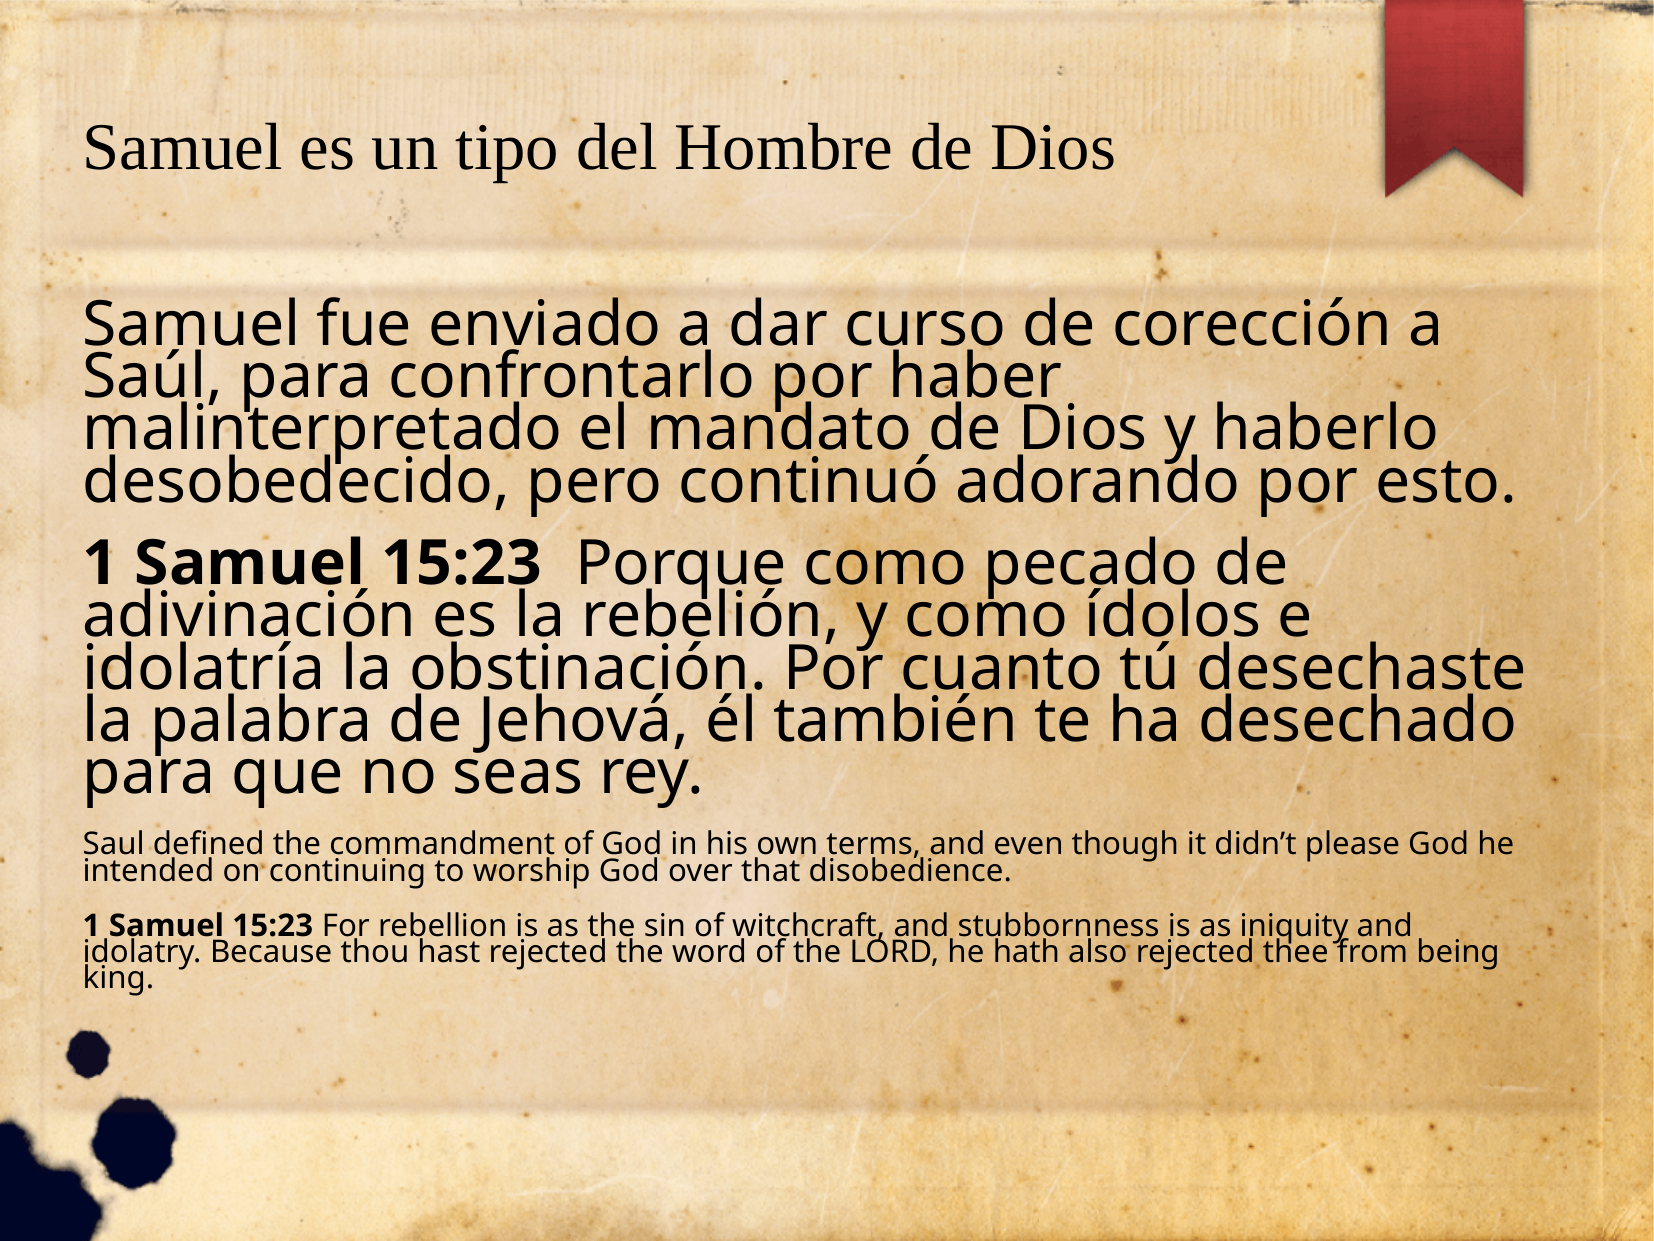

# Samuel es un tipo del Hombre de Dios
Samuel fue enviado a dar curso de corección a Saúl, para confrontarlo por haber malinterpretado el mandato de Dios y haberlo desobedecido, pero continuó adorando por esto.
1 Samuel 15:23  Porque como pecado de adivinación es la rebelión, y como ídolos e idolatría la obstinación. Por cuanto tú desechaste la palabra de Jehová, él también te ha desechado para que no seas rey.
Saul defined the commandment of God in his own terms, and even though it didn’t please God he intended on continuing to worship God over that disobedience.
1 Samuel 15:23 For rebellion is as the sin of witchcraft, and stubbornness is as iniquity and idolatry. Because thou hast rejected the word of the LORD, he hath also rejected thee from being king.